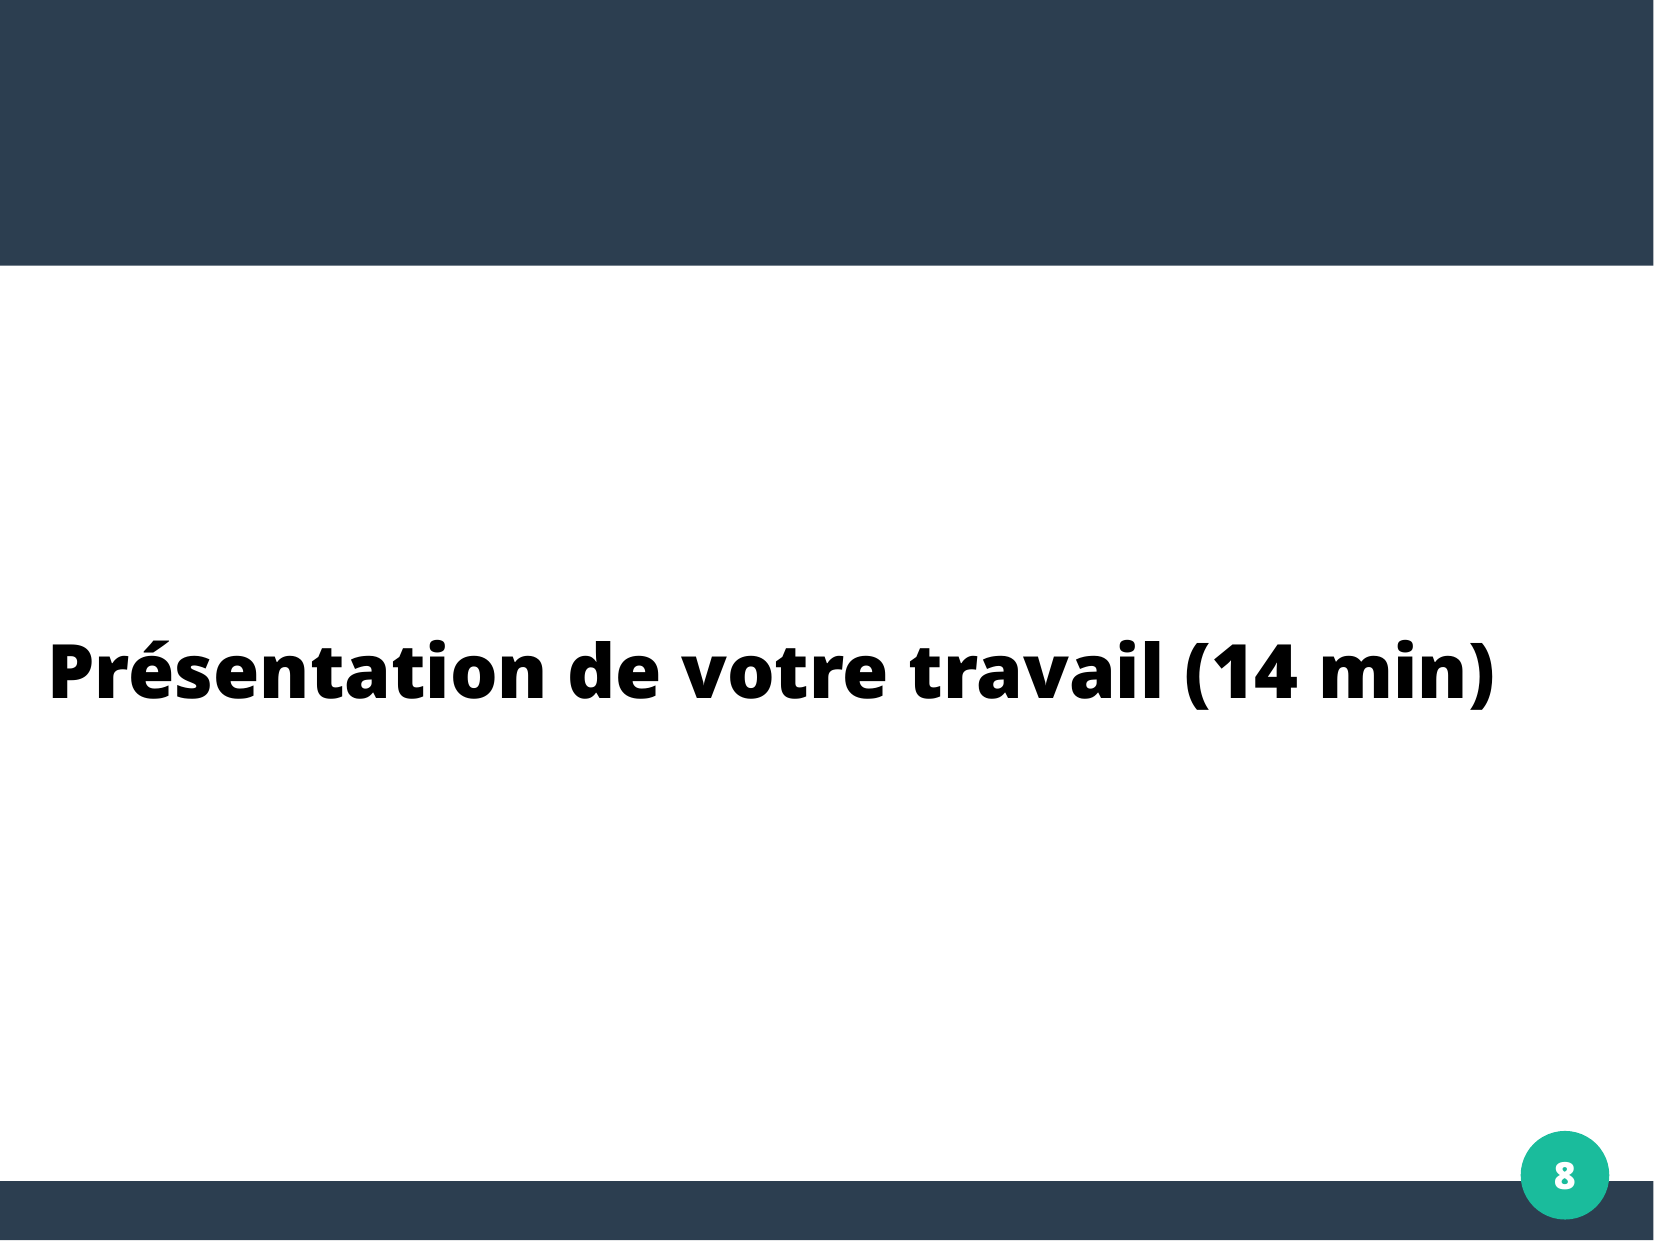

# Présentation de votre travail (14 min)
8